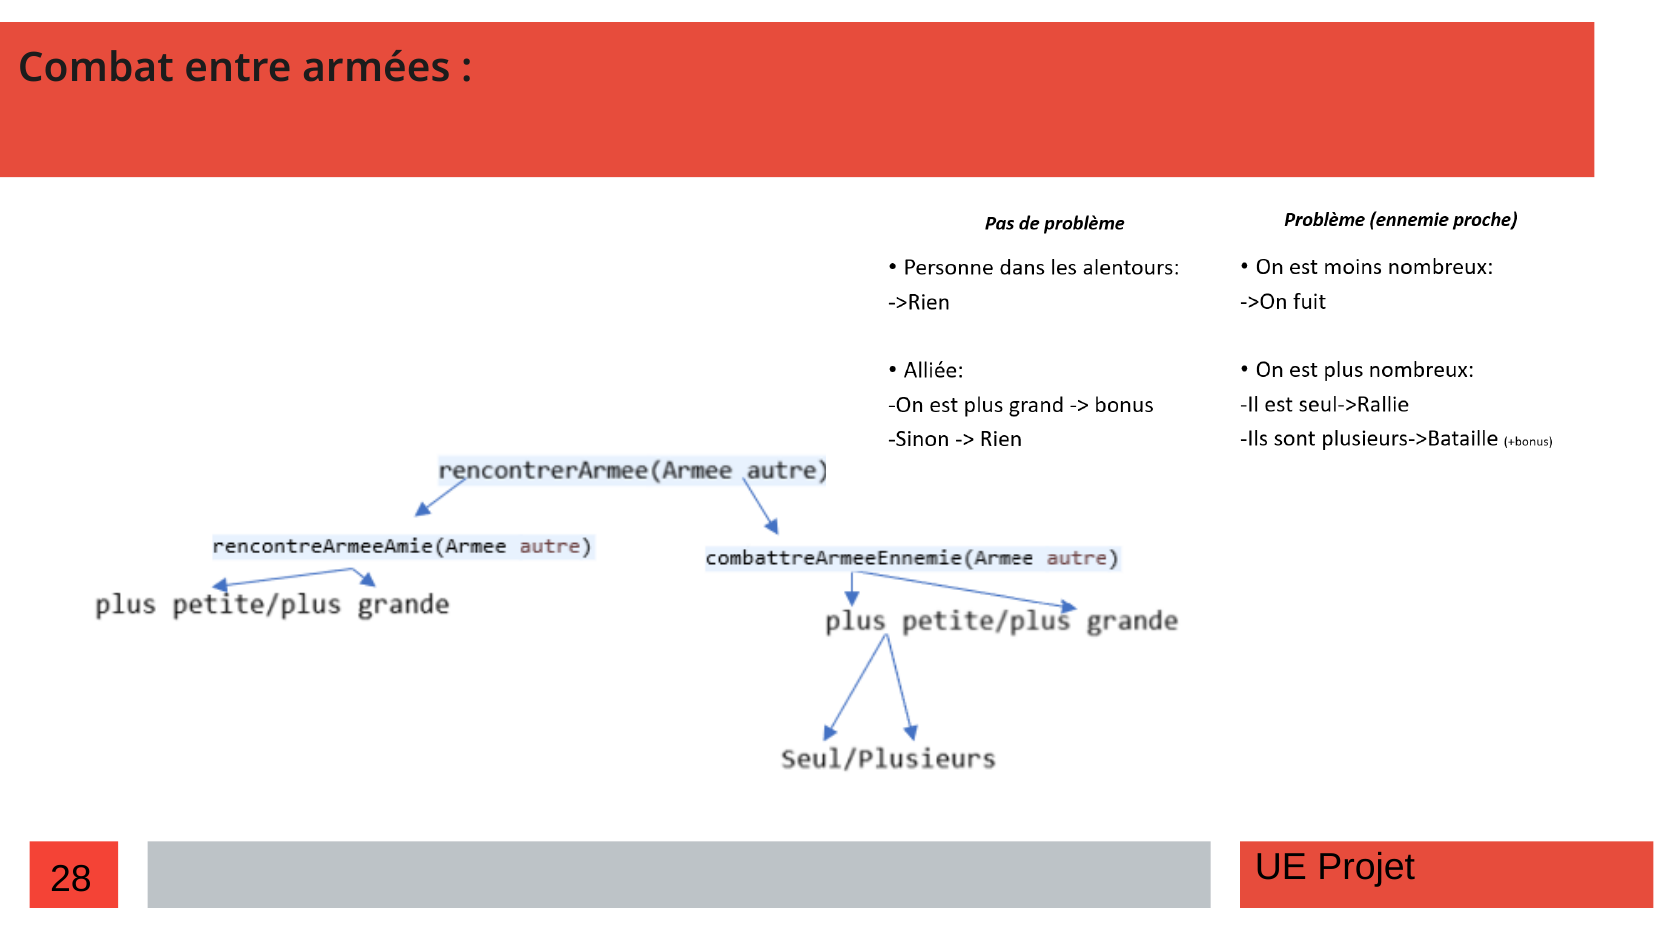

# Combat entre armées :
UE Projet
28